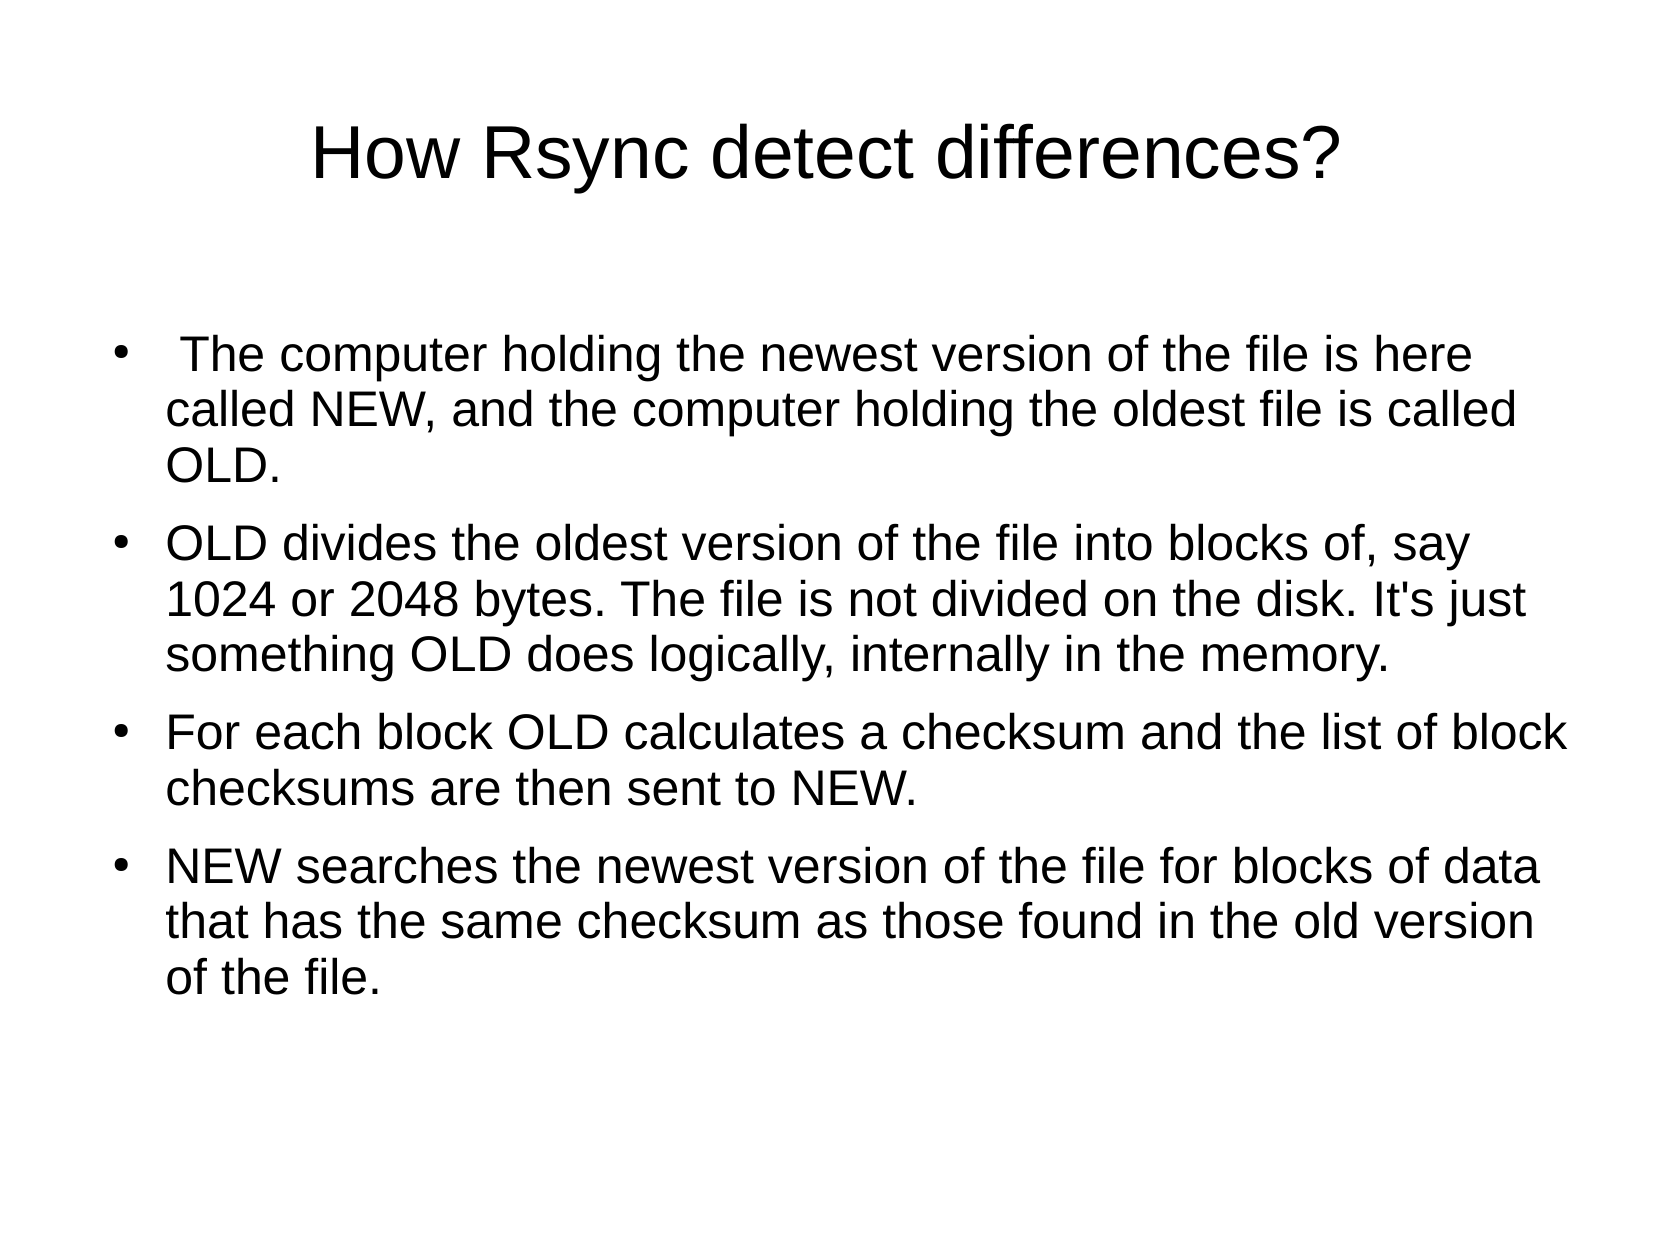

# How Rsync detect differences?
 The computer holding the newest version of the file is here called NEW, and the computer holding the oldest file is called OLD.
OLD divides the oldest version of the file into blocks of, say 1024 or 2048 bytes. The file is not divided on the disk. It's just something OLD does logically, internally in the memory.
For each block OLD calculates a checksum and the list of block checksums are then sent to NEW.
NEW searches the newest version of the file for blocks of data that has the same checksum as those found in the old version of the file.